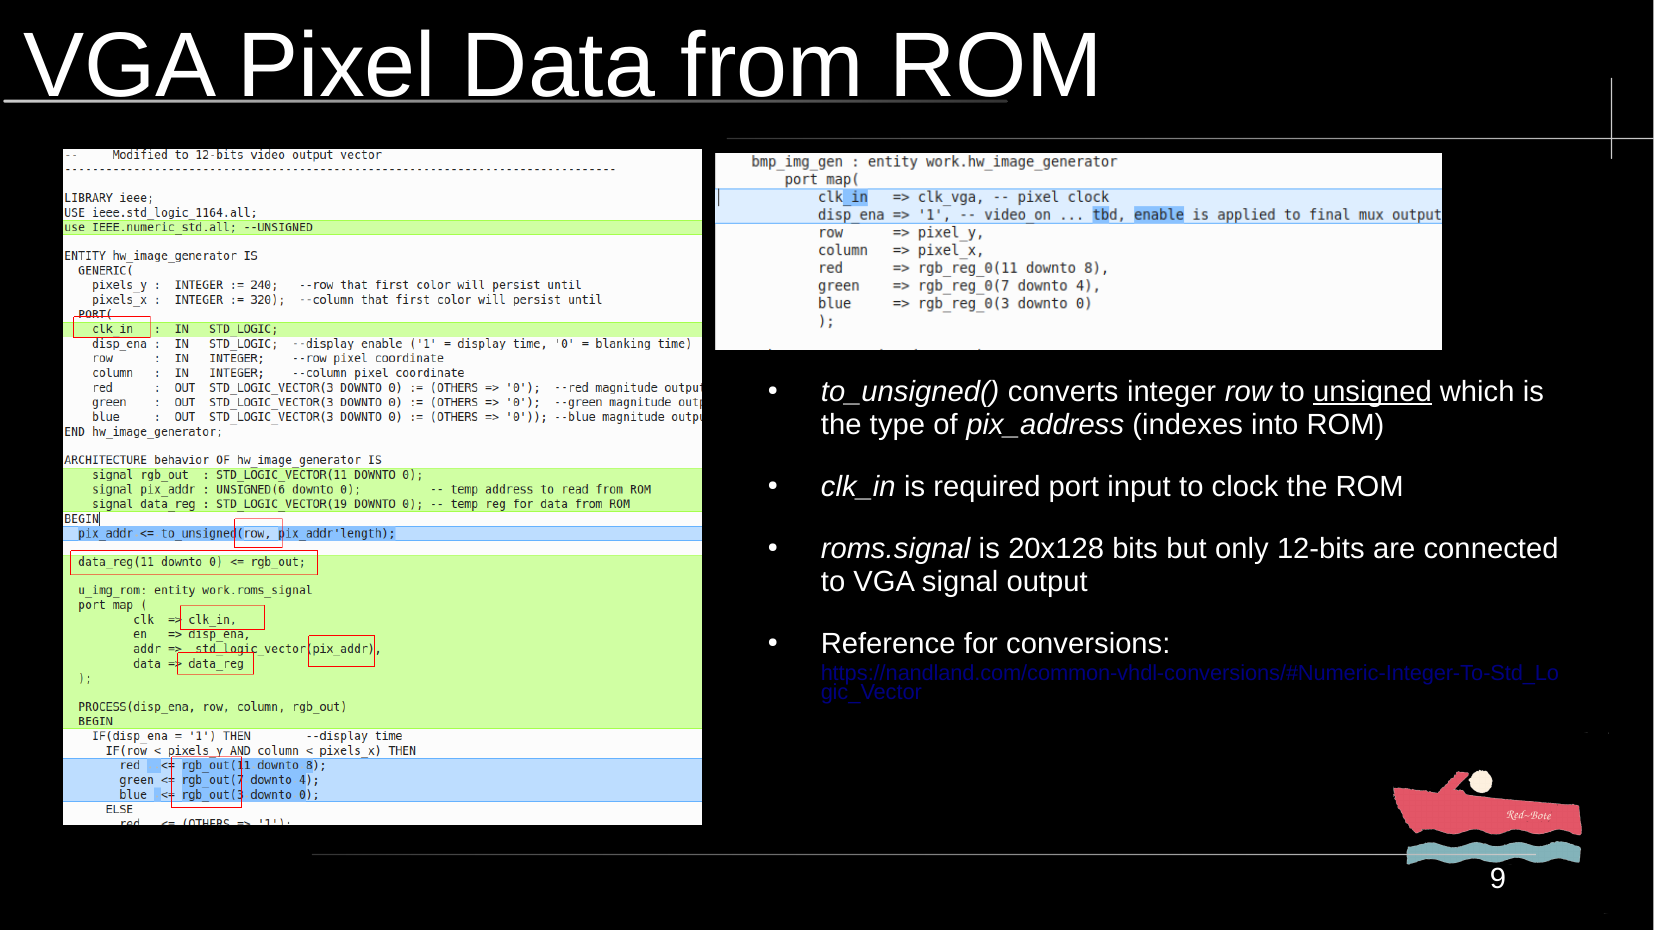

# VGA Pixel Data from ROM
to_unsigned() converts integer row to unsigned which is the type of pix_address (indexes into ROM)
clk_in is required port input to clock the ROM
roms.signal is 20x128 bits but only 12-bits are connected to VGA signal output
Reference for conversions: https://nandland.com/common-vhdl-conversions/#Numeric-Integer-To-Std_Logic_Vector
9